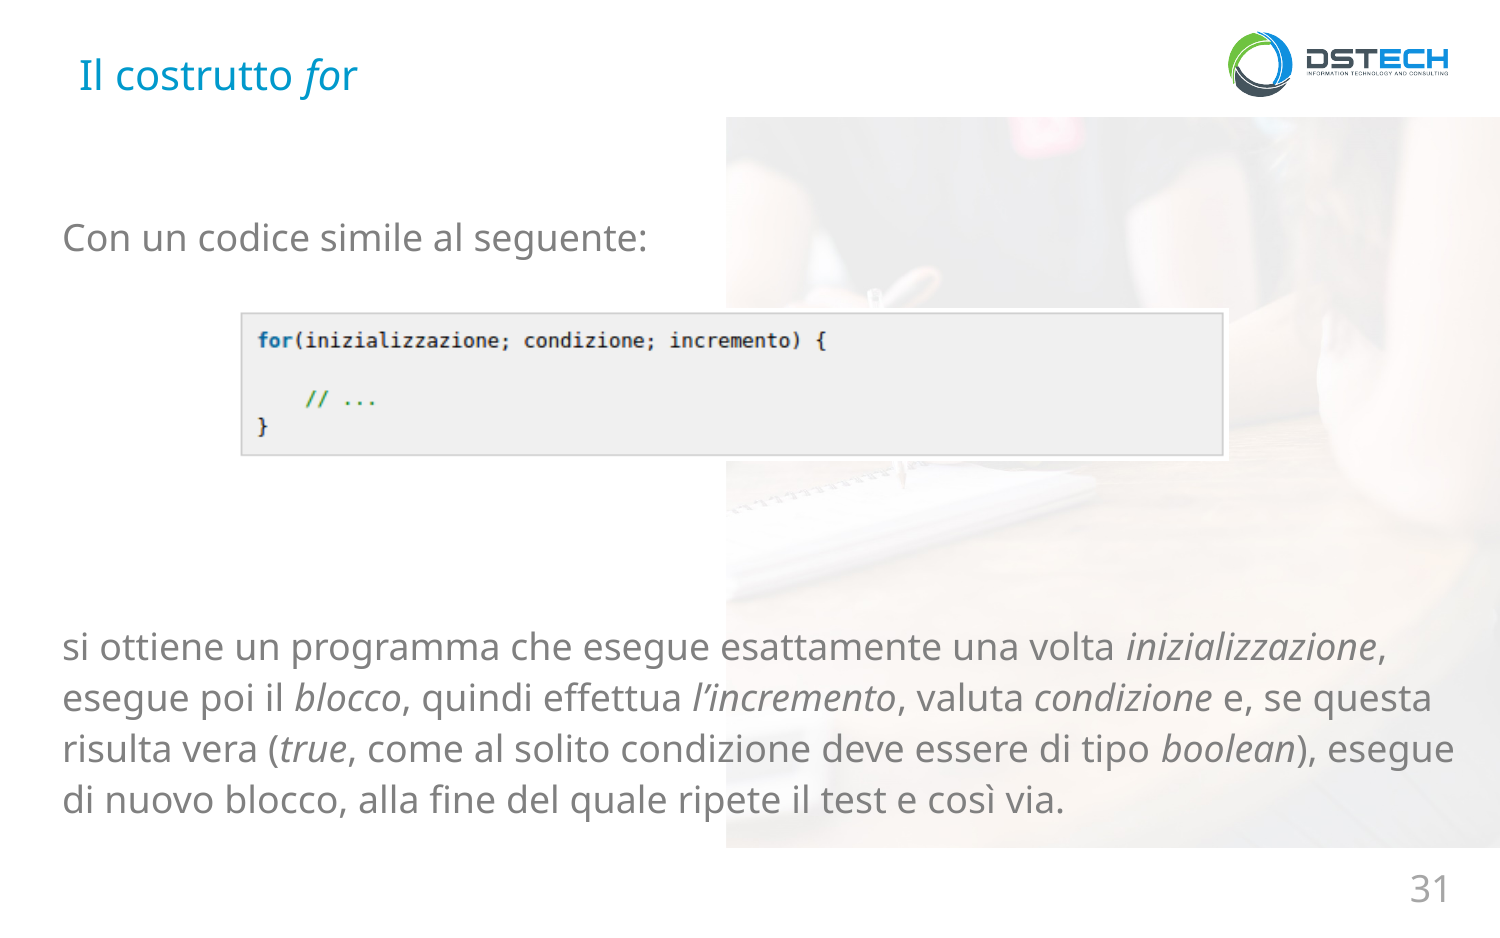

Il costrutto for
Con un codice simile al seguente:
si ottiene un programma che esegue esattamente una volta inizializzazione, esegue poi il blocco, quindi effettua l’incremento, valuta condizione e, se questa risulta vera (true, come al solito condizione deve essere di tipo boolean), esegue di nuovo blocco, alla fine del quale ripete il test e così via.
31